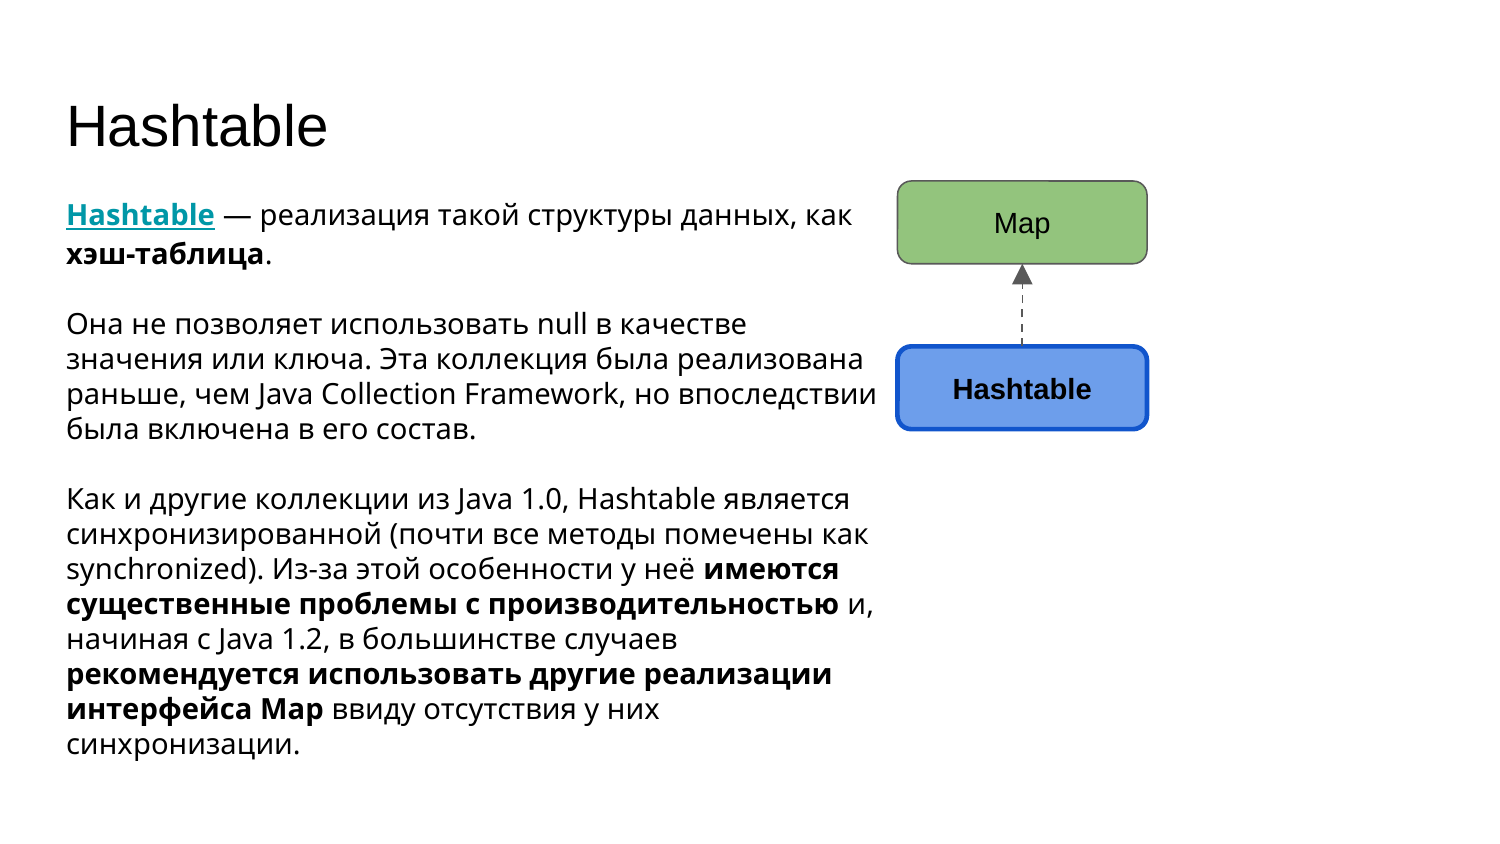

# Hashtable
Hashtable — реализация такой структуры данных, как хэш-таблица.
Она не позволяет использовать null в качестве значения или ключа. Эта коллекция была реализована раньше, чем Java Collection Framework, но впоследствии была включена в его состав.
Как и другие коллекции из Java 1.0, Hashtable является синхронизированной (почти все методы помечены как synchronized). Из-за этой особенности у неё имеются существенные проблемы с производительностью и, начиная с Java 1.2, в большинстве случаев рекомендуется использовать другие реализации интерфейса Map ввиду отсутствия у них синхронизации.
Map
Hashtable